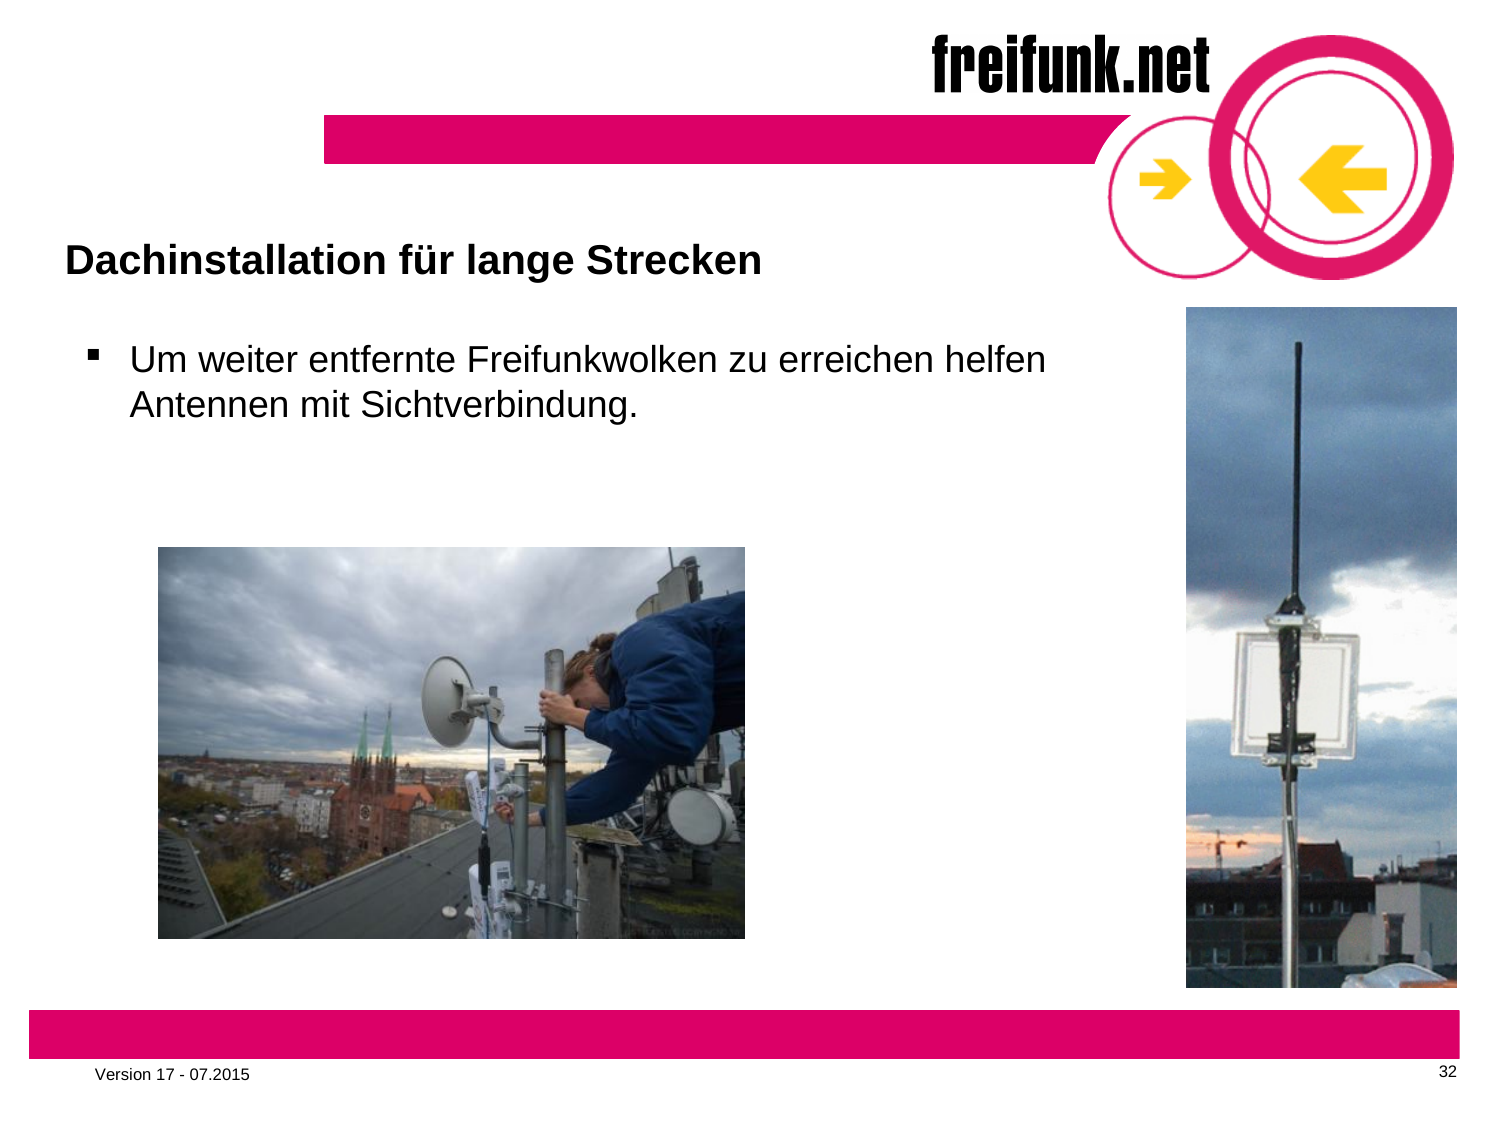

Dachinstallation für lange Strecken
Um weiter entfernte Freifunkwolken zu erreichen helfen Antennen mit Sichtverbindung.
32
Version 17 - 07.2015